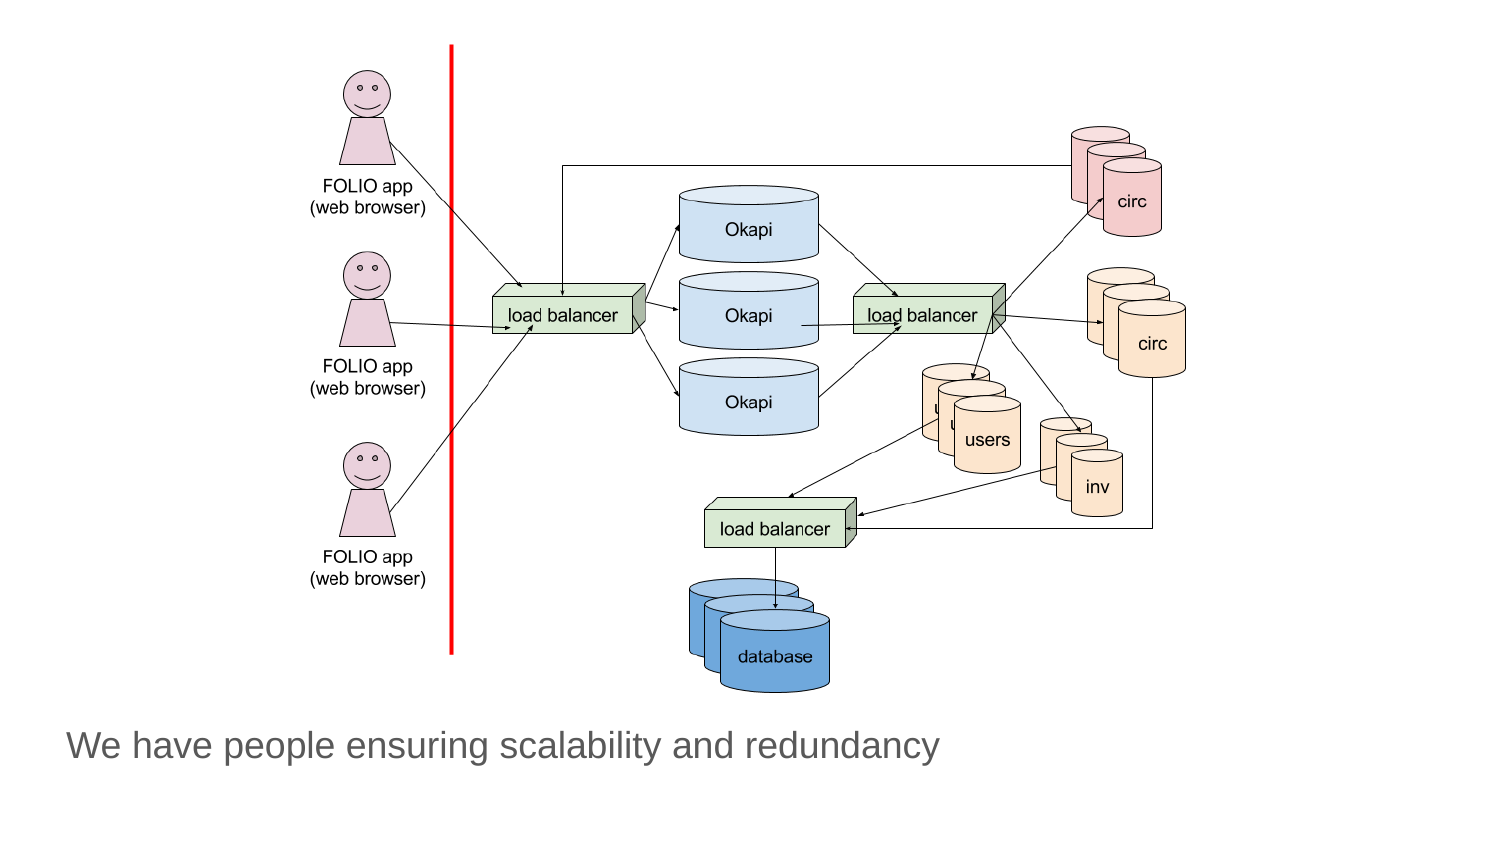

# We have people ensuring scalability and redundancy